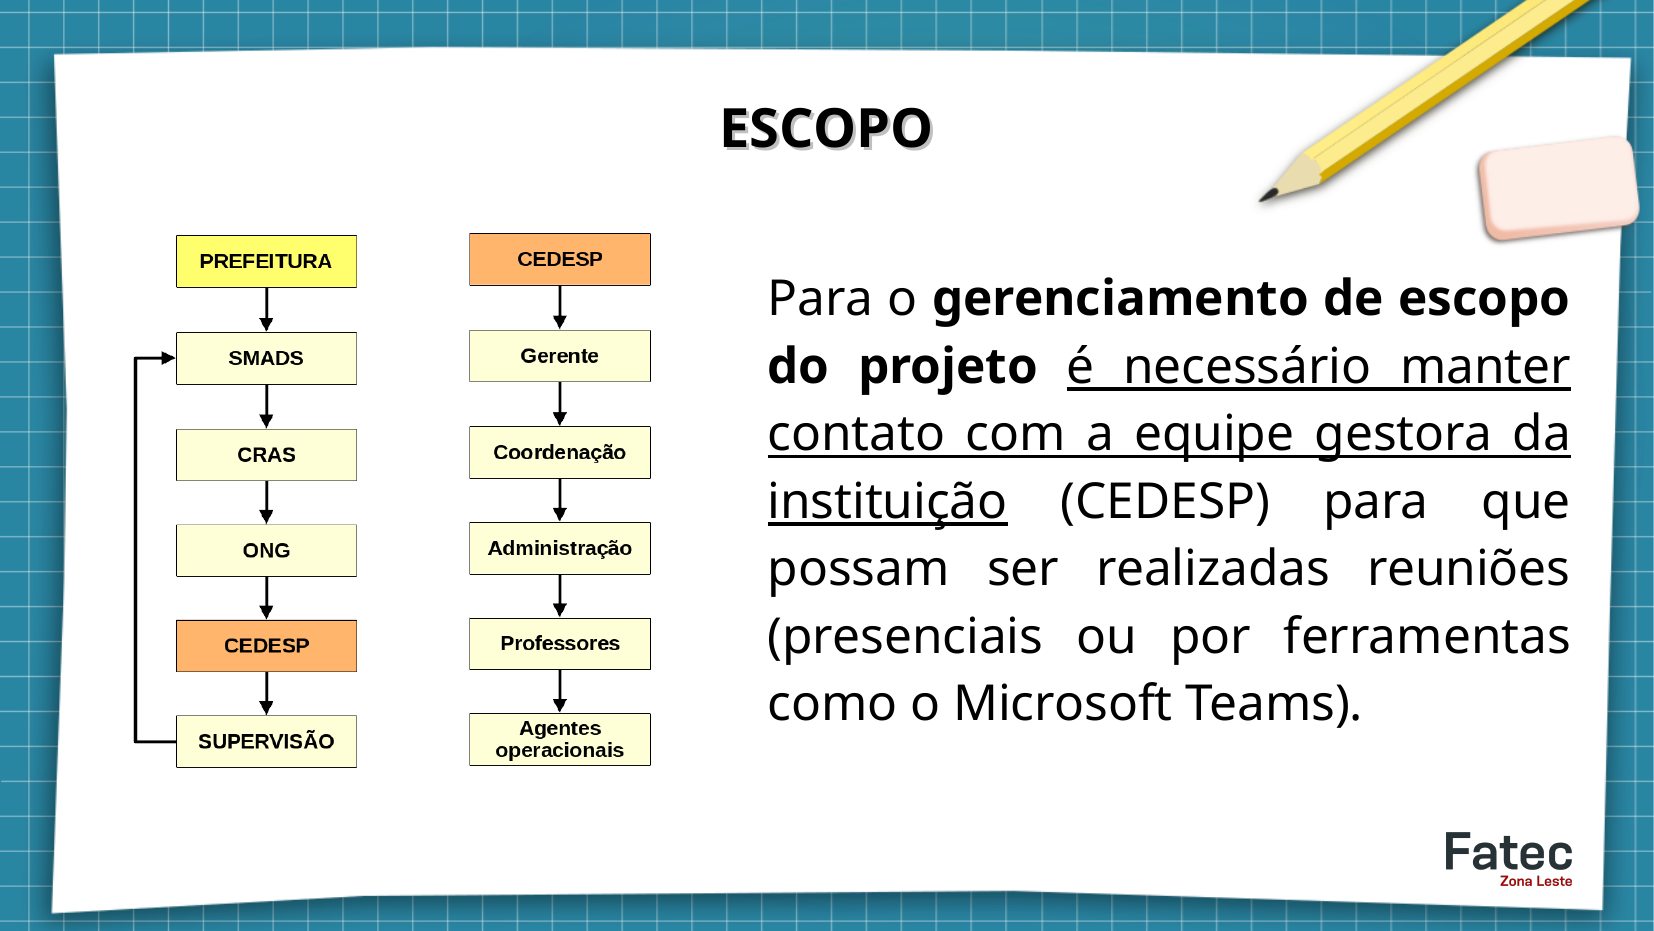

# ESCOPO
Para o gerenciamento de escopo do projeto é necessário manter contato com a equipe gestora da instituição (CEDESP) para que possam ser realizadas reuniões (presenciais ou por ferramentas como o Microsoft Teams).